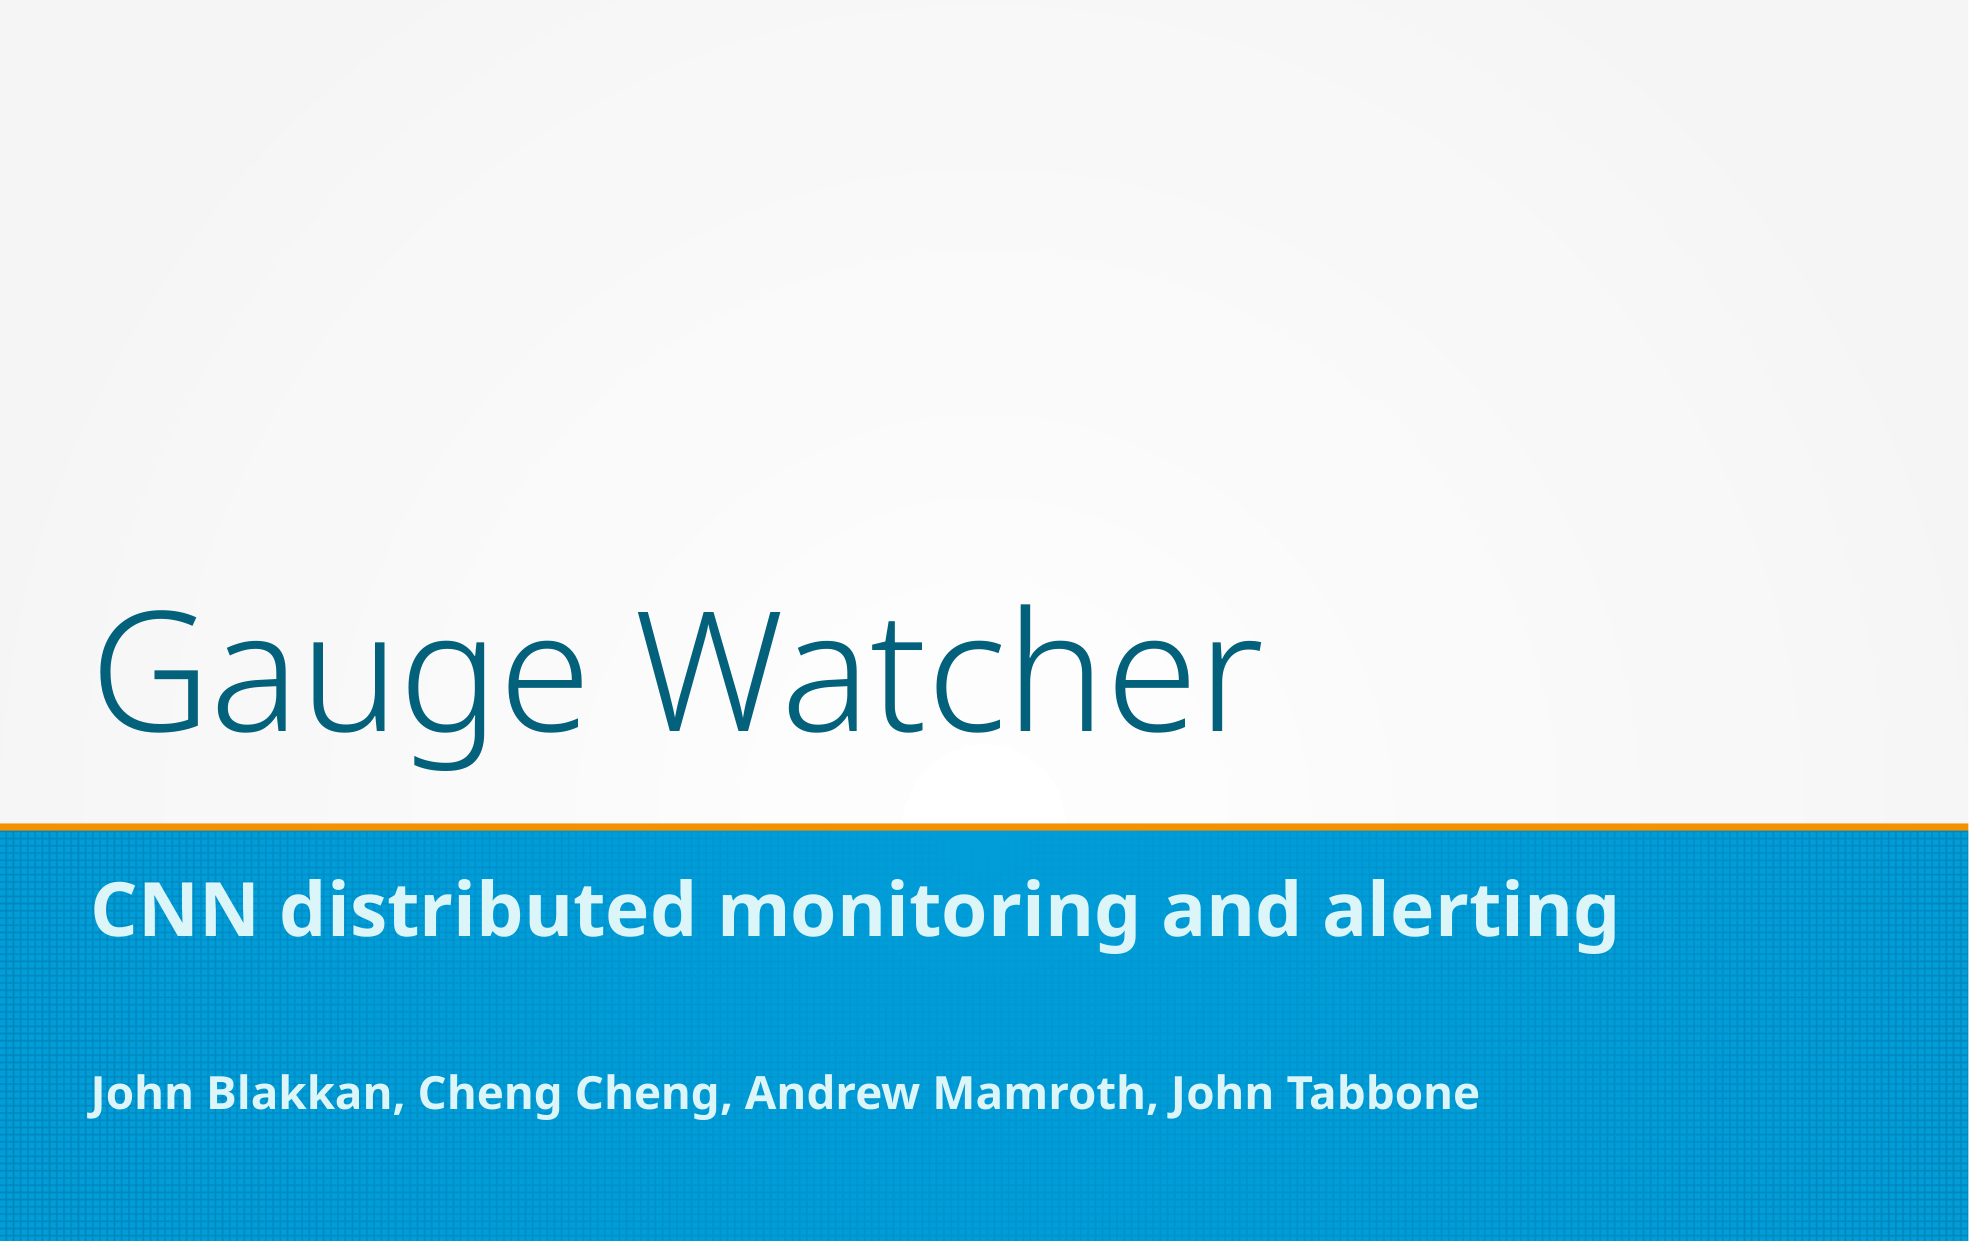

# Gauge Watcher
CNN distributed monitoring and alerting
John Blakkan, Cheng Cheng, Andrew Mamroth, John Tabbone